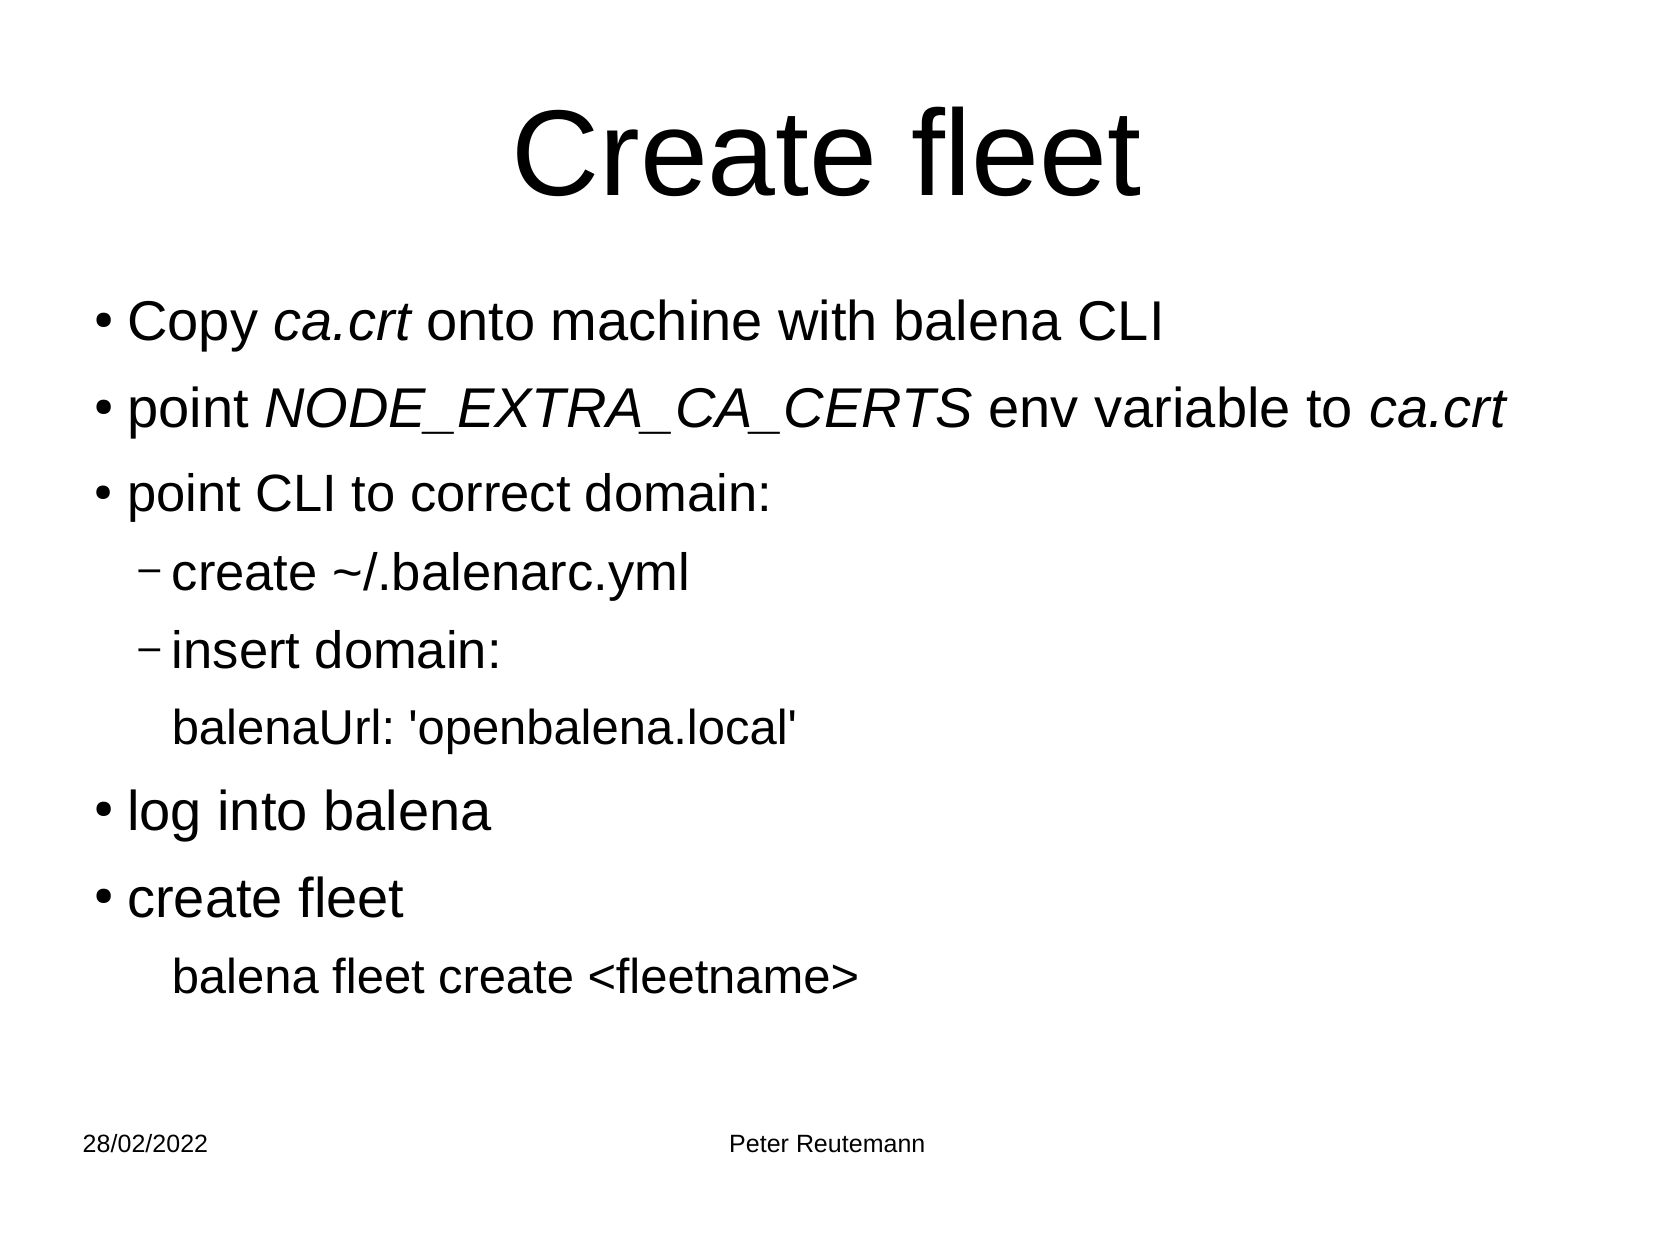

# Create fleet
Copy ca.crt onto machine with balena CLI
point NODE_EXTRA_CA_CERTS env variable to ca.crt
point CLI to correct domain:
create ~/.balenarc.yml
insert domain:
balenaUrl: 'openbalena.local'
log into balena
create fleet
balena fleet create <fleetname>
28/02/2022
Peter Reutemann